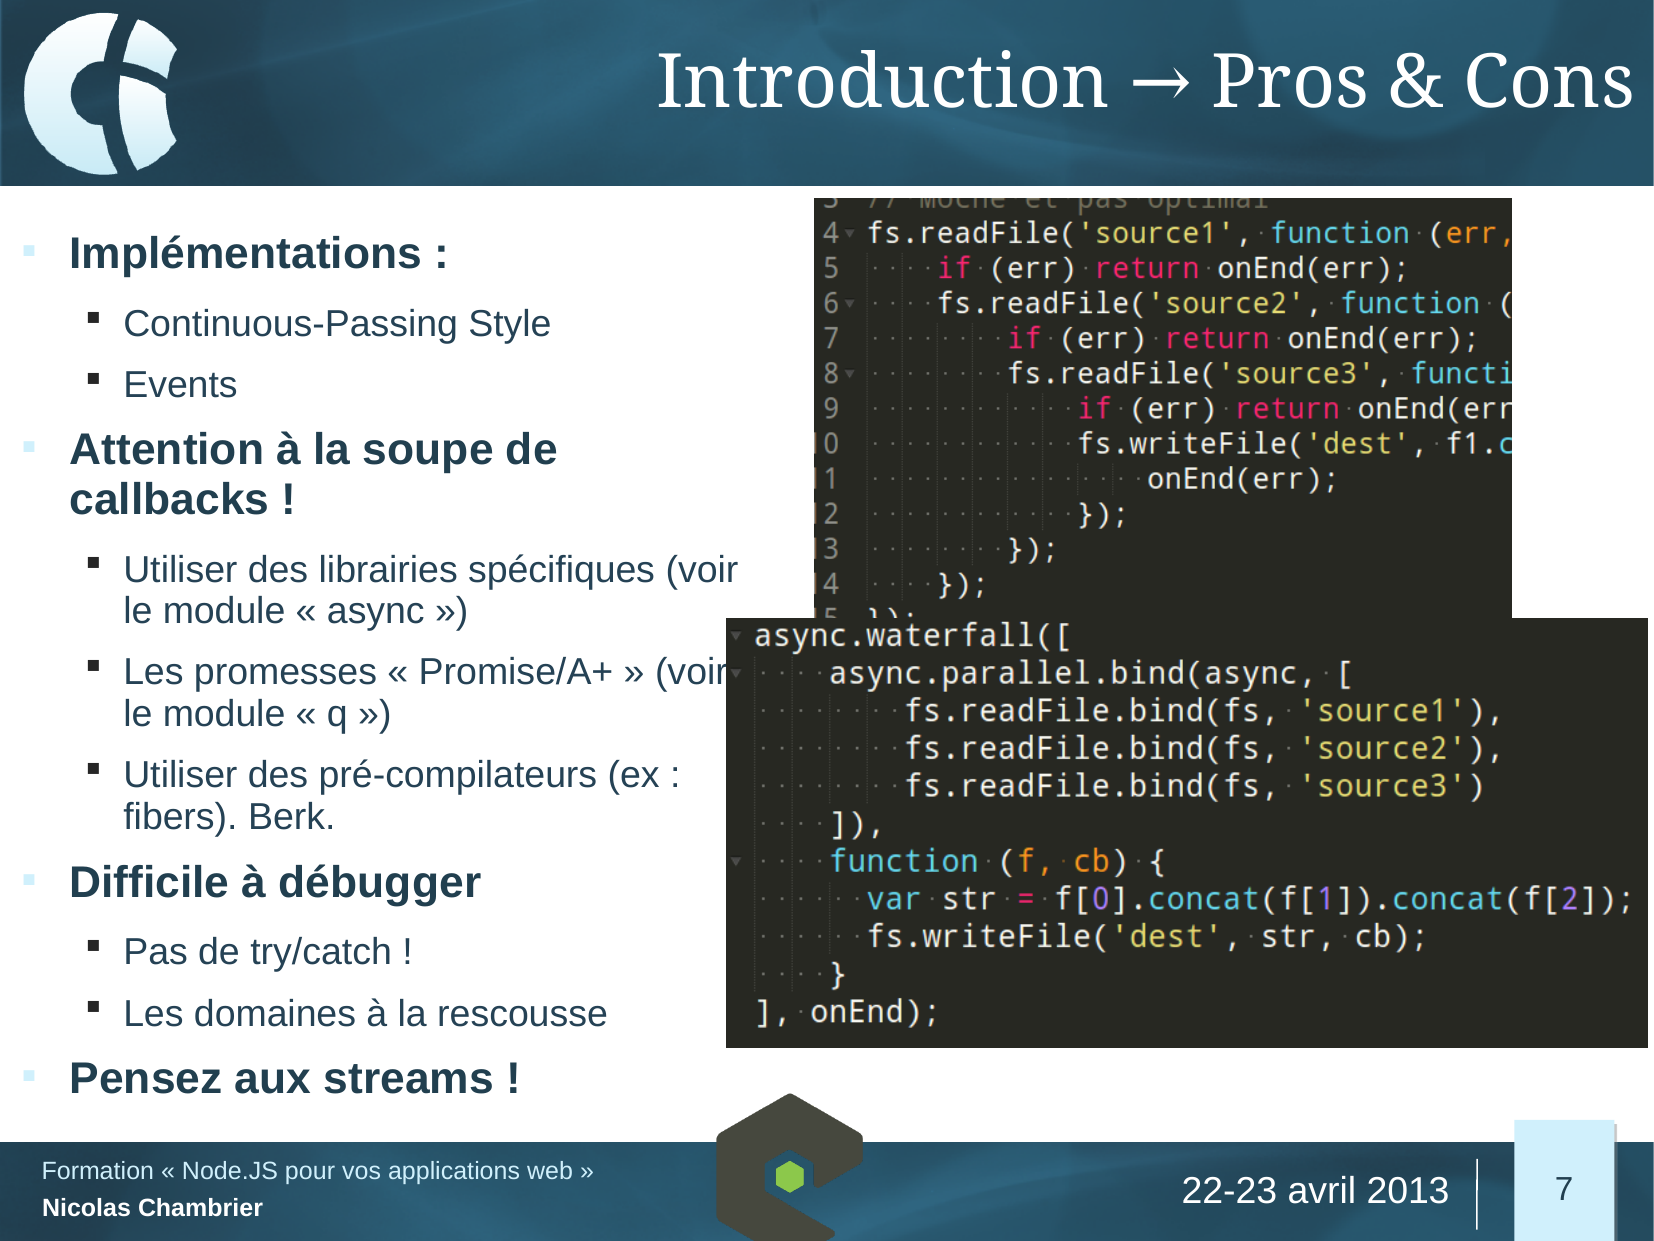

Introduction → Pros & Cons
# Implémentations :
Continuous-Passing Style
Events
Attention à la soupe de callbacks !
Utiliser des librairies spécifiques (voir le module « async »)
Les promesses « Promise/A+ » (voir le module « q »)
Utiliser des pré-compilateurs (ex : fibers). Berk.
Difficile à débugger
Pas de try/catch !
Les domaines à la rescousse
Pensez aux streams !